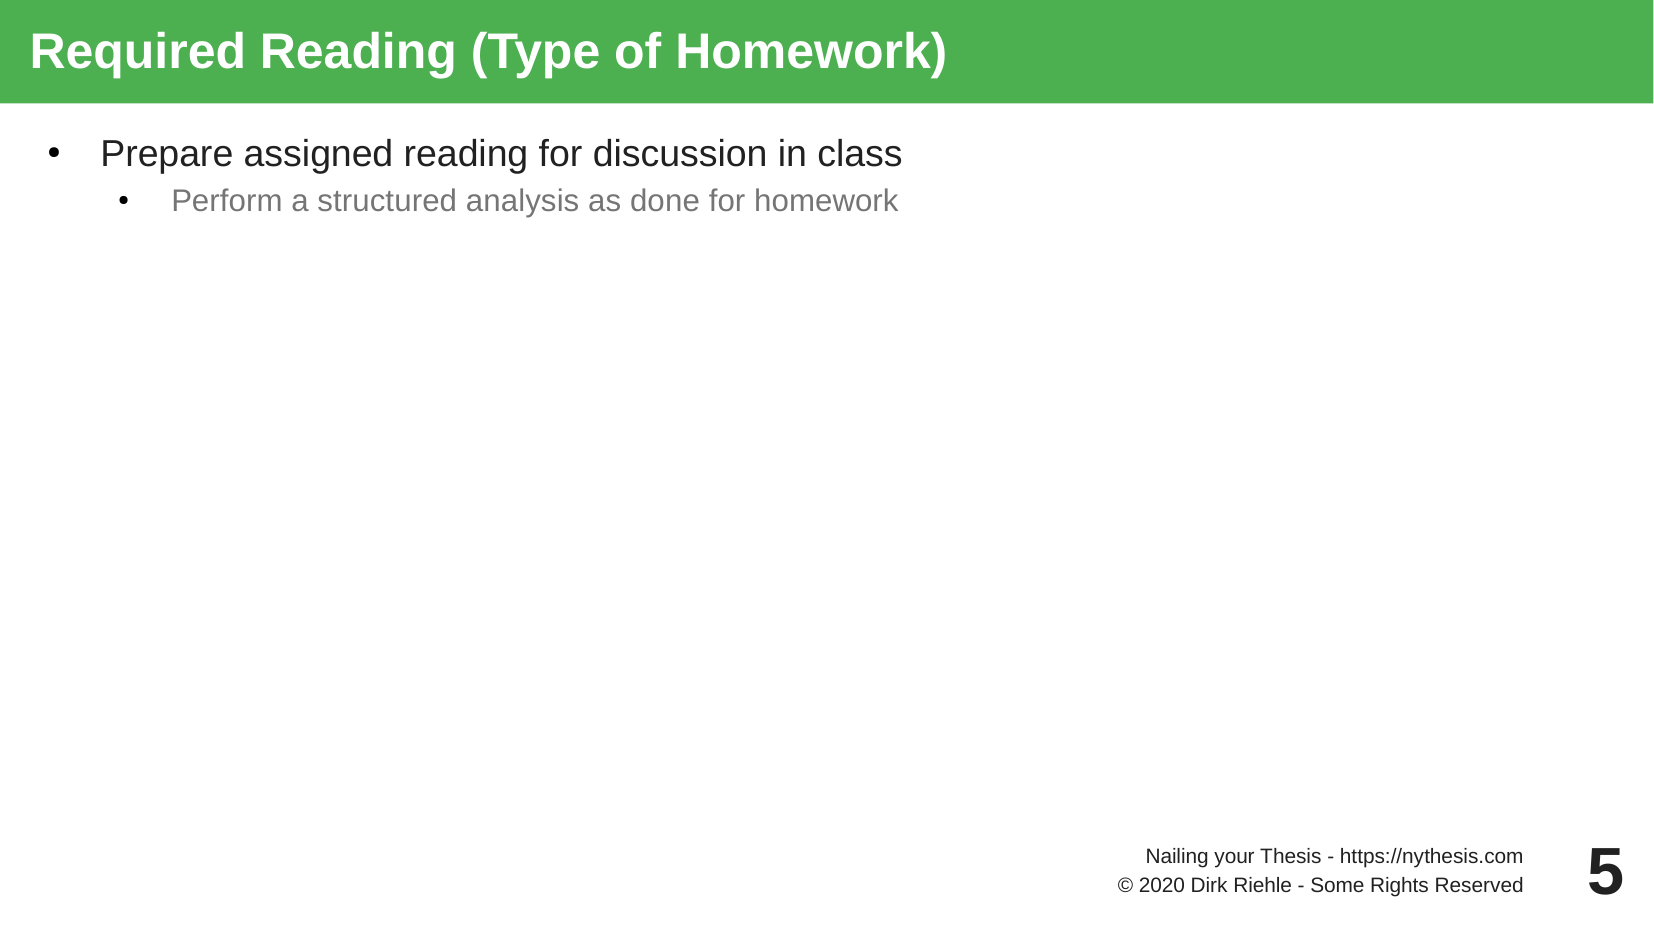

# Required Reading (Type of Homework)
Prepare assigned reading for discussion in class
Perform a structured analysis as done for homework
Nailing your Thesis - https://nythesis.com
5
© 2020 Dirk Riehle - Some Rights Reserved